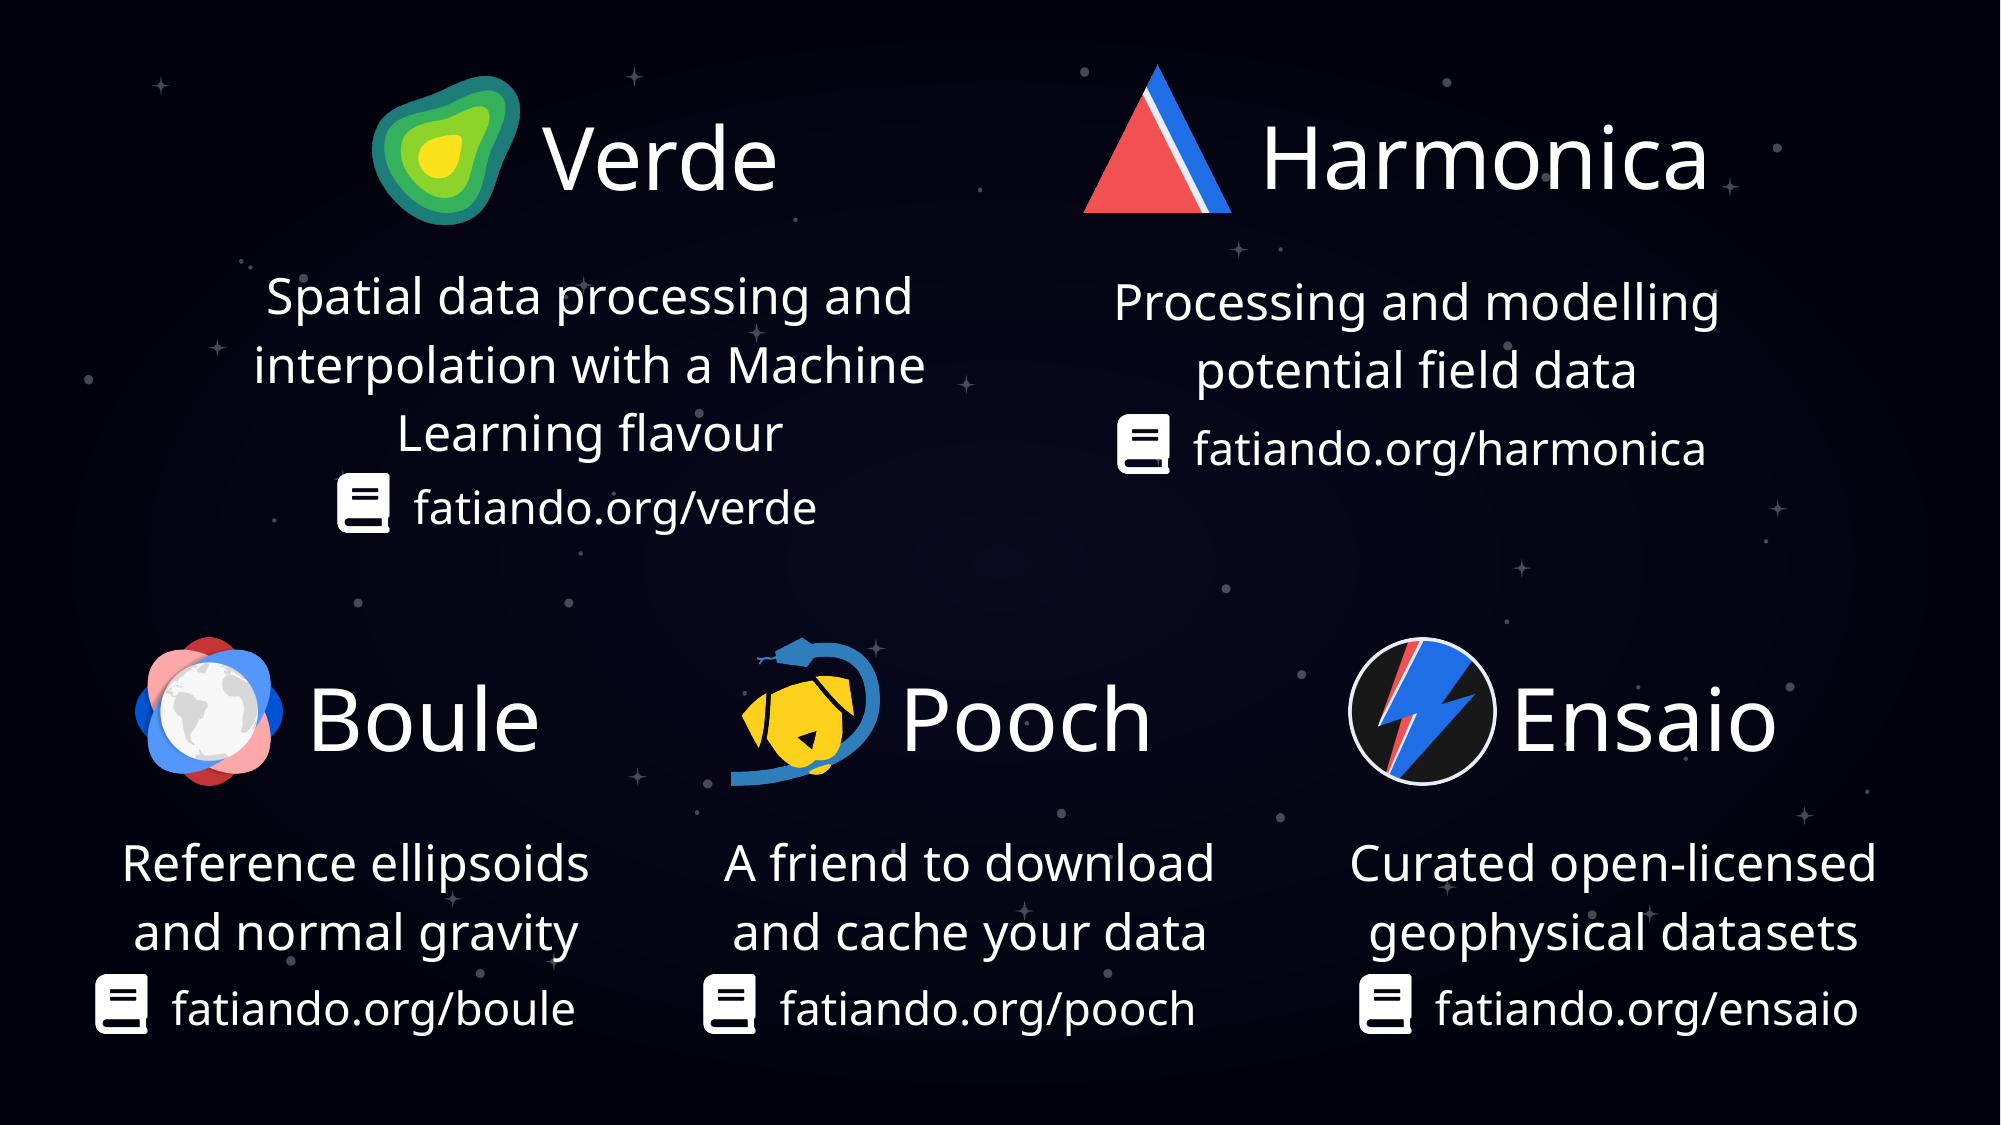

Harmonica
Processing and modelling potential field data
Verde
Spatial data processing and interpolation with a Machine Learning flavour
fatiando.org/harmonica
fatiando.org/verde
Boule
Reference ellipsoids and normal gravity
Pooch
A friend to download and cache your data
Ensaio
Curated open-licensed geophysical datasets
fatiando.org/boule
fatiando.org/pooch
fatiando.org/ensaio